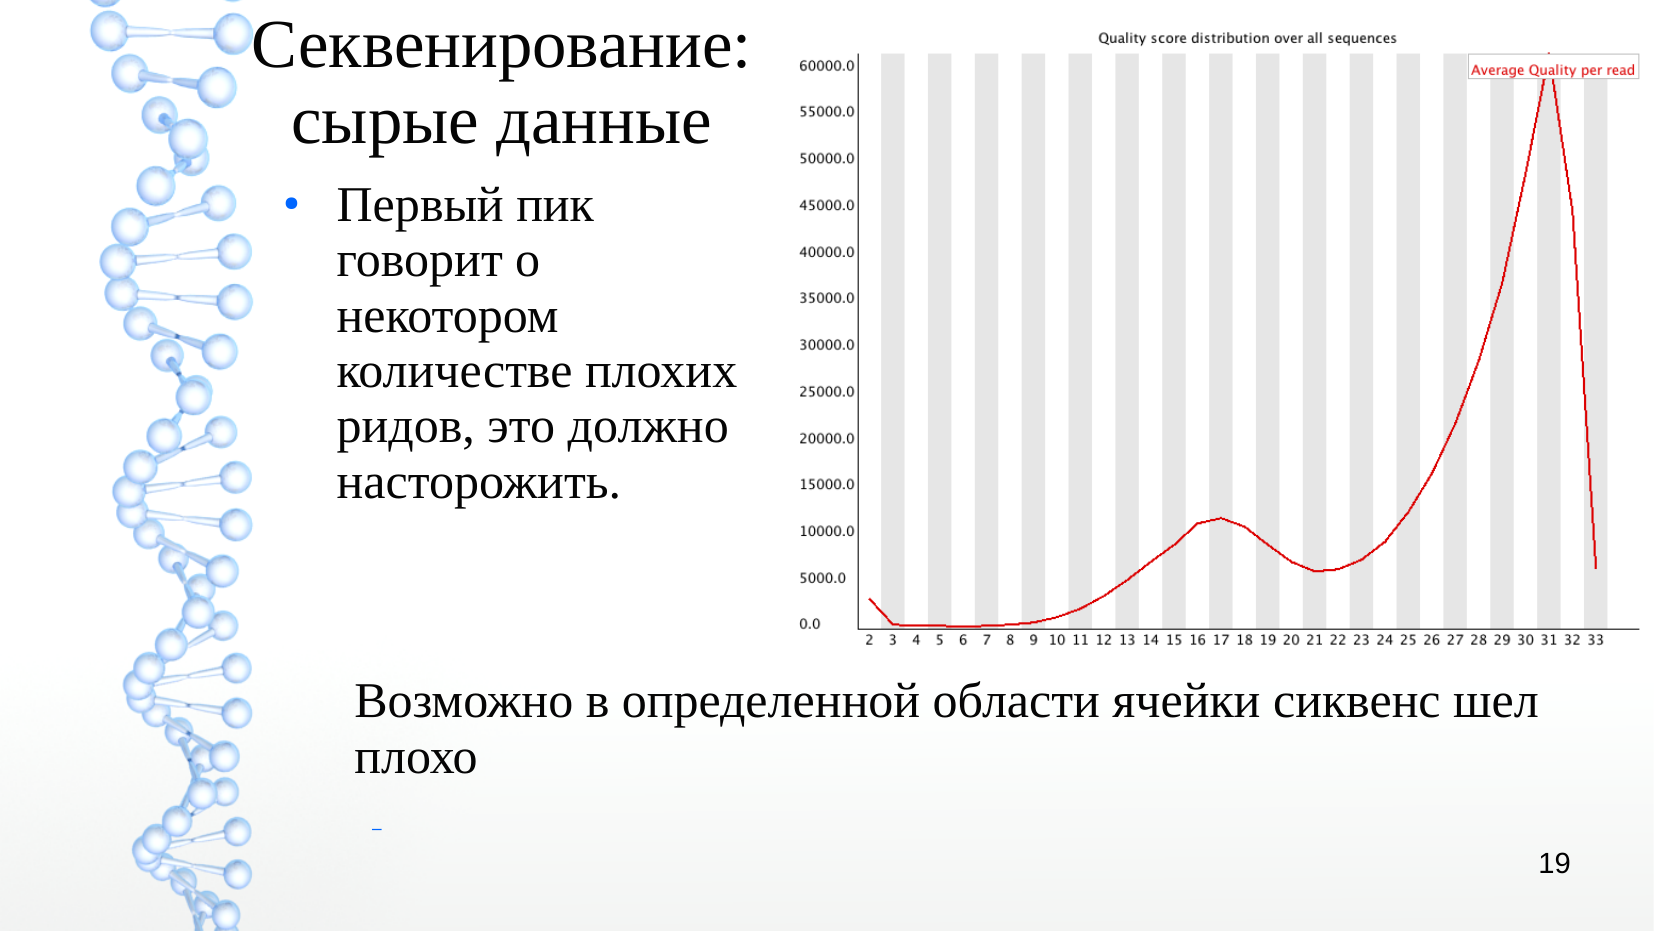

# Секвенирование: сырые данные
Первый пик говорит о некотором количестве плохих ридов, это должно насторожить.
Возможно в определенной области ячейки сиквенс шел плохо
19